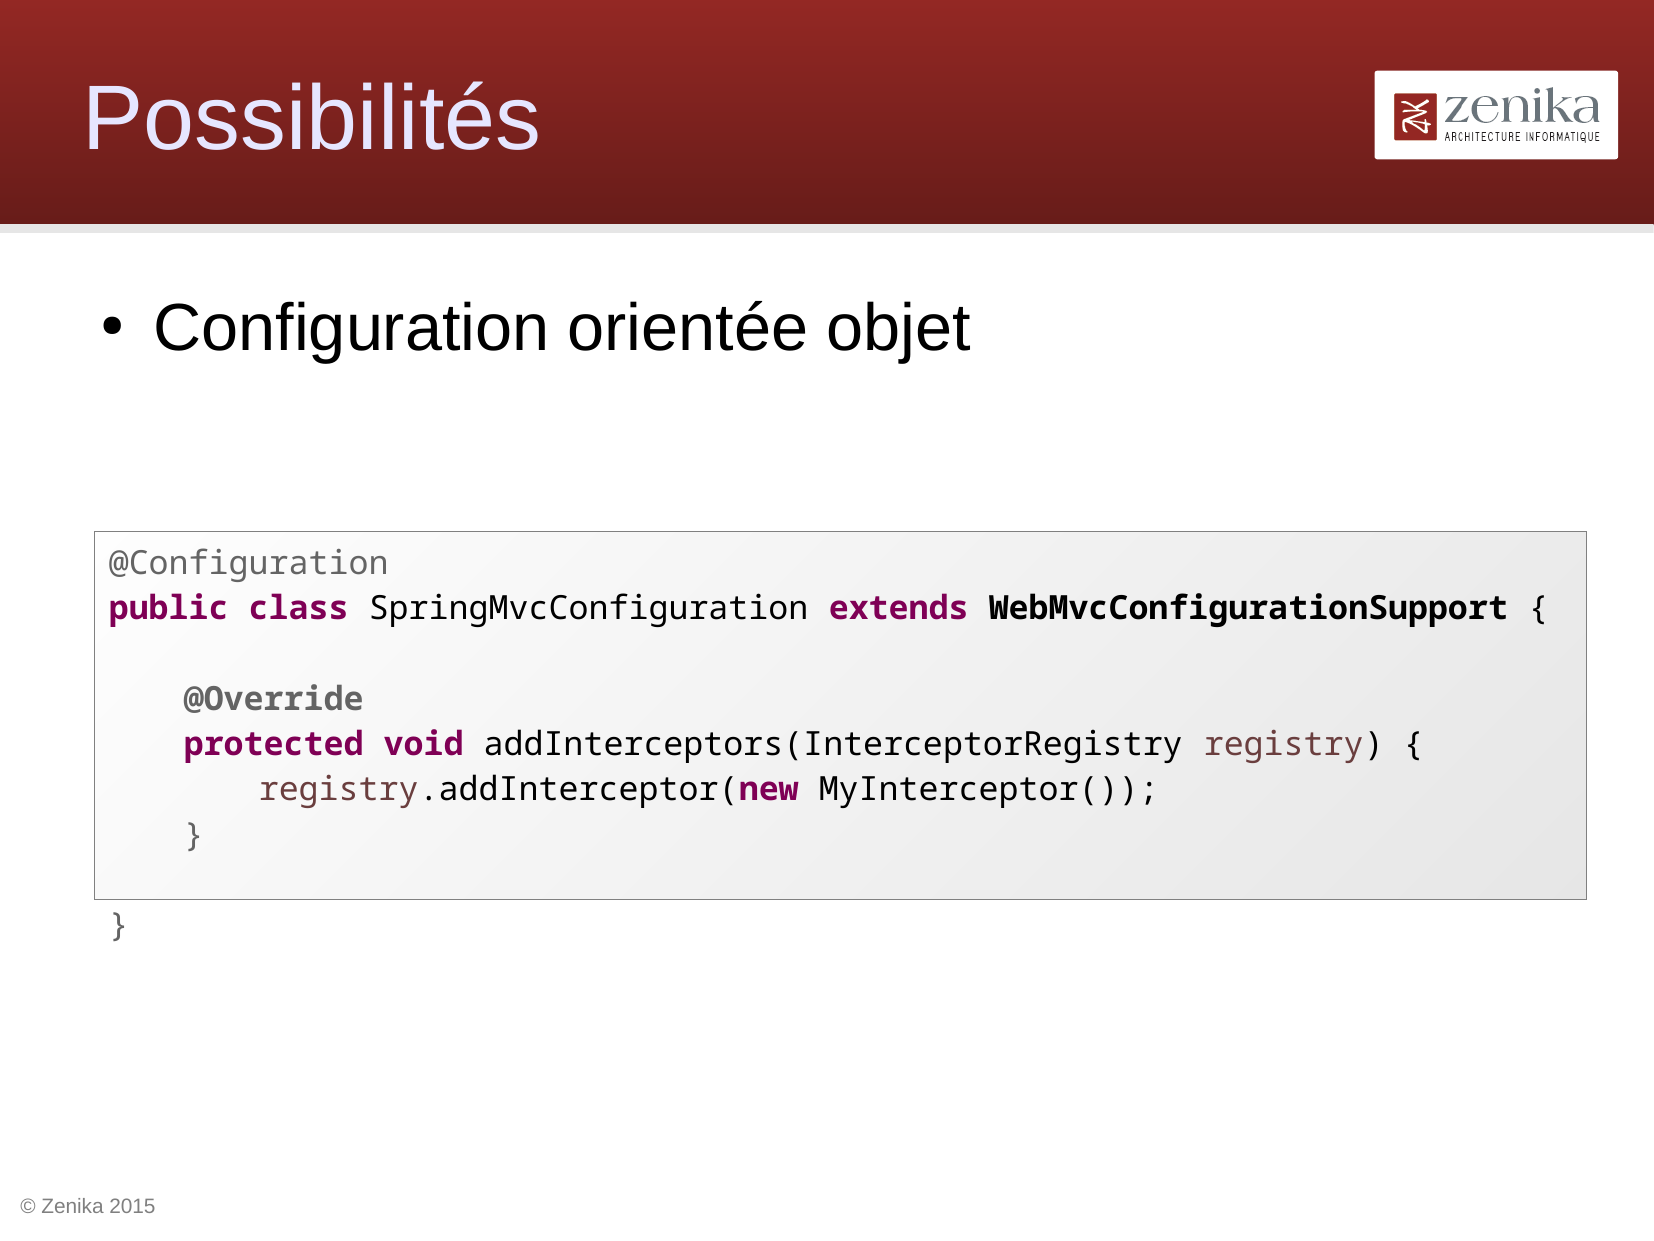

# Possibilités
Configuration orientée objet
@Configuration
public class SpringMvcConfiguration extends WebMvcConfigurationSupport {
	@Override
	protected void addInterceptors(InterceptorRegistry registry) {
		registry.addInterceptor(new MyInterceptor());
	}
}